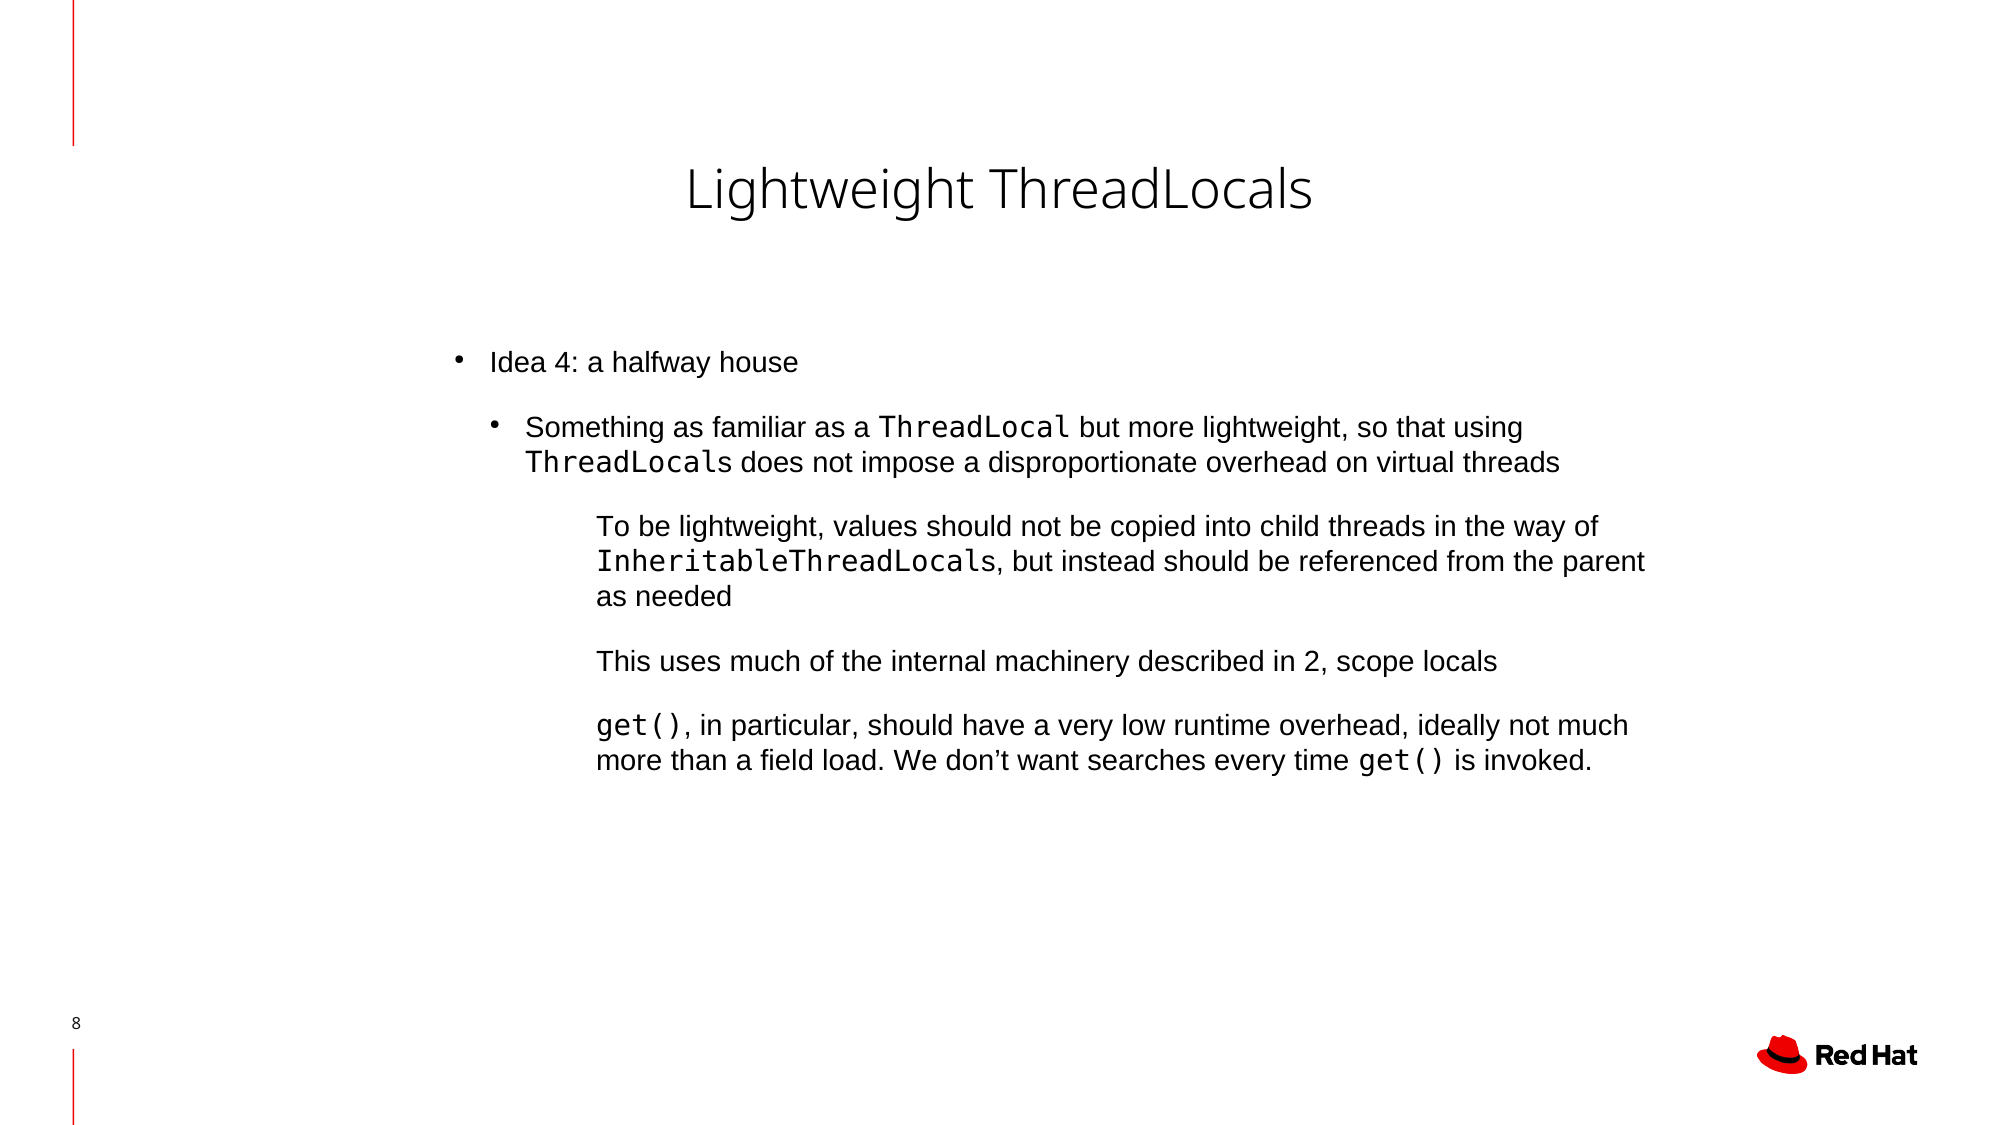

# Lightweight ThreadLocals
Idea 4: a halfway house
Something as familiar as a ThreadLocal but more lightweight, so that using ThreadLocals does not impose a disproportionate overhead on virtual threads
To be lightweight, values should not be copied into child threads in the way of InheritableThreadLocals, but instead should be referenced from the parent as needed
This uses much of the internal machinery described in 2, scope locals
get(), in particular, should have a very low runtime overhead, ideally not much more than a field load. We don’t want searches every time get() is invoked.
8